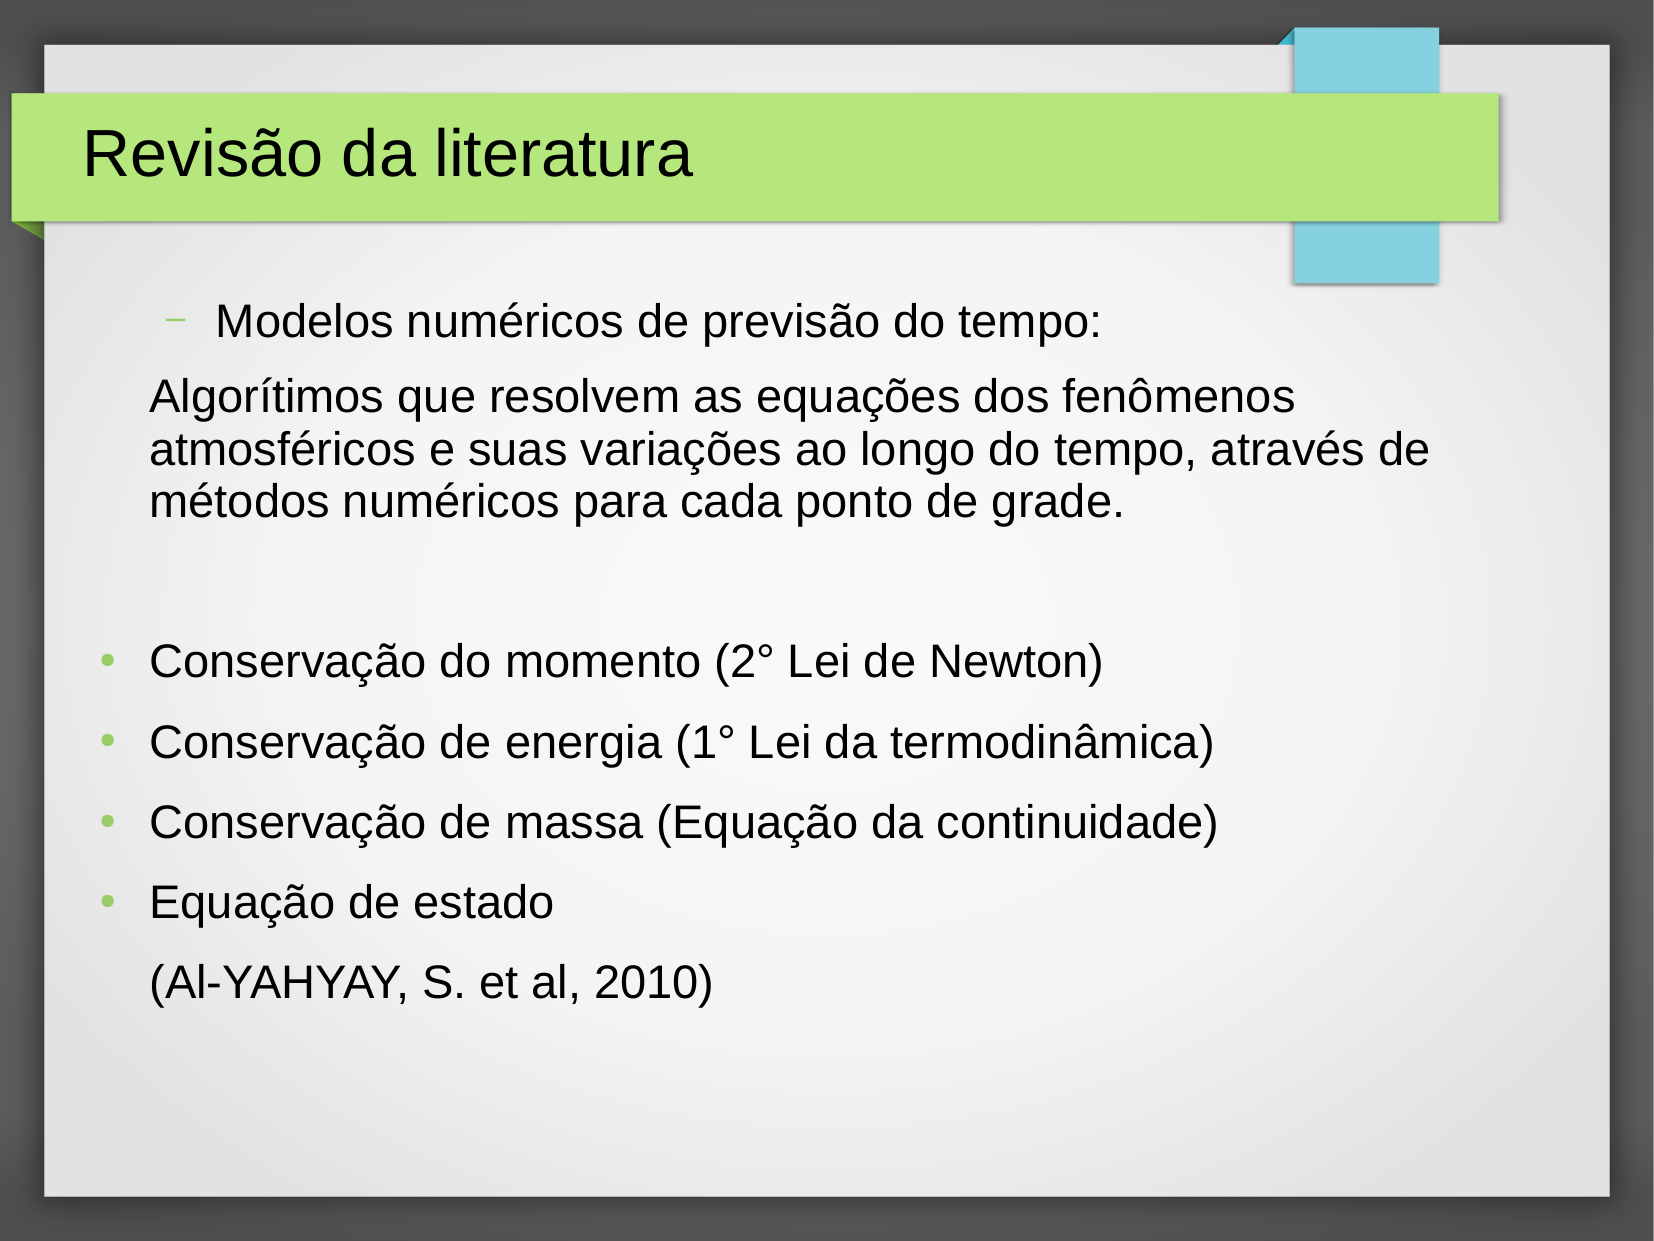

# Revisão da literatura
Modelos numéricos de previsão do tempo:
Algorítimos que resolvem as equações dos fenômenos atmosféricos e suas variações ao longo do tempo, através de métodos numéricos para cada ponto de grade.
Conservação do momento (2° Lei de Newton)
Conservação de energia (1° Lei da termodinâmica)
Conservação de massa (Equação da continuidade)
Equação de estado
(Al-YAHYAY, S. et al, 2010)